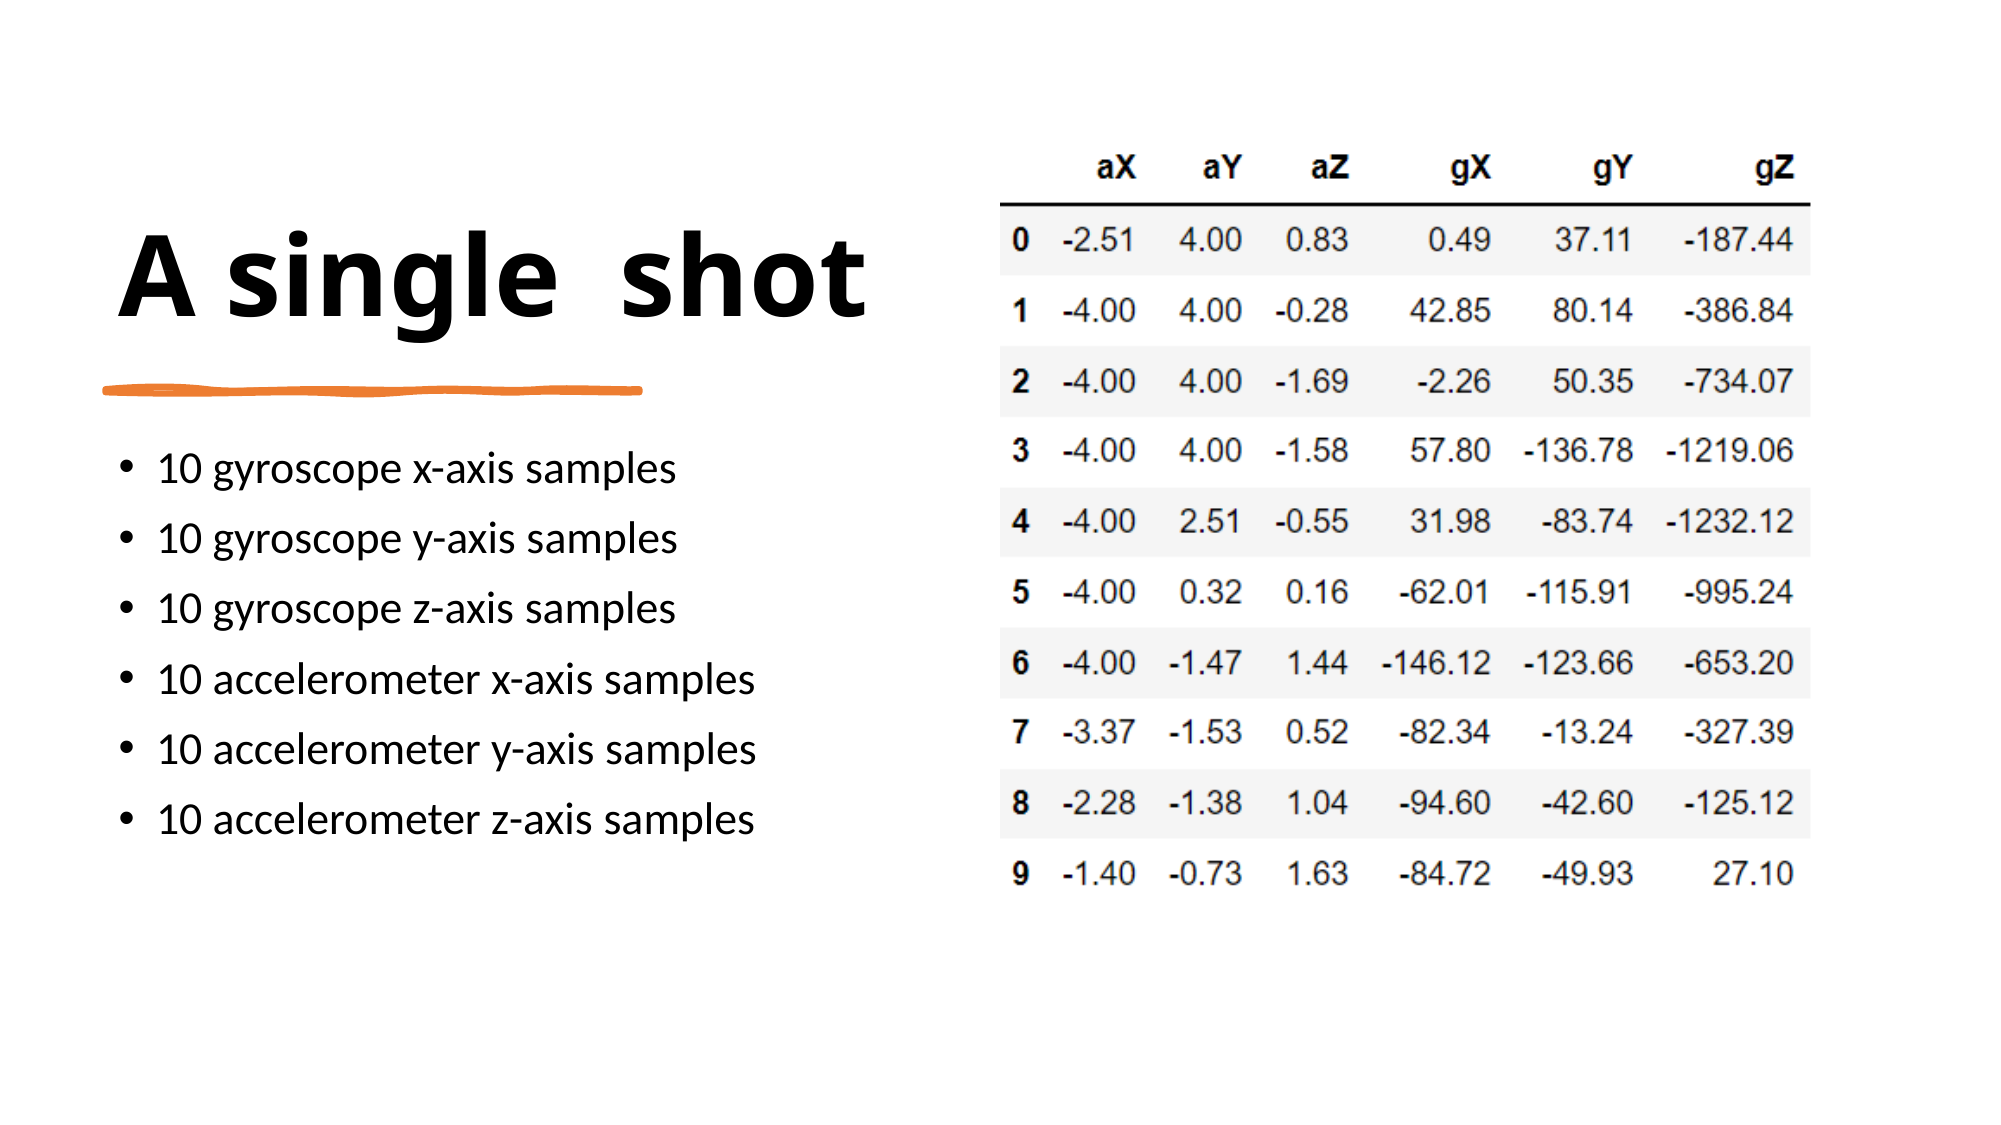

# A single  shot
10 gyroscope x-axis samples
10 gyroscope y-axis samples
10 gyroscope z-axis samples
10 accelerometer x-axis samples
10 accelerometer y-axis samples
10 accelerometer z-axis samples